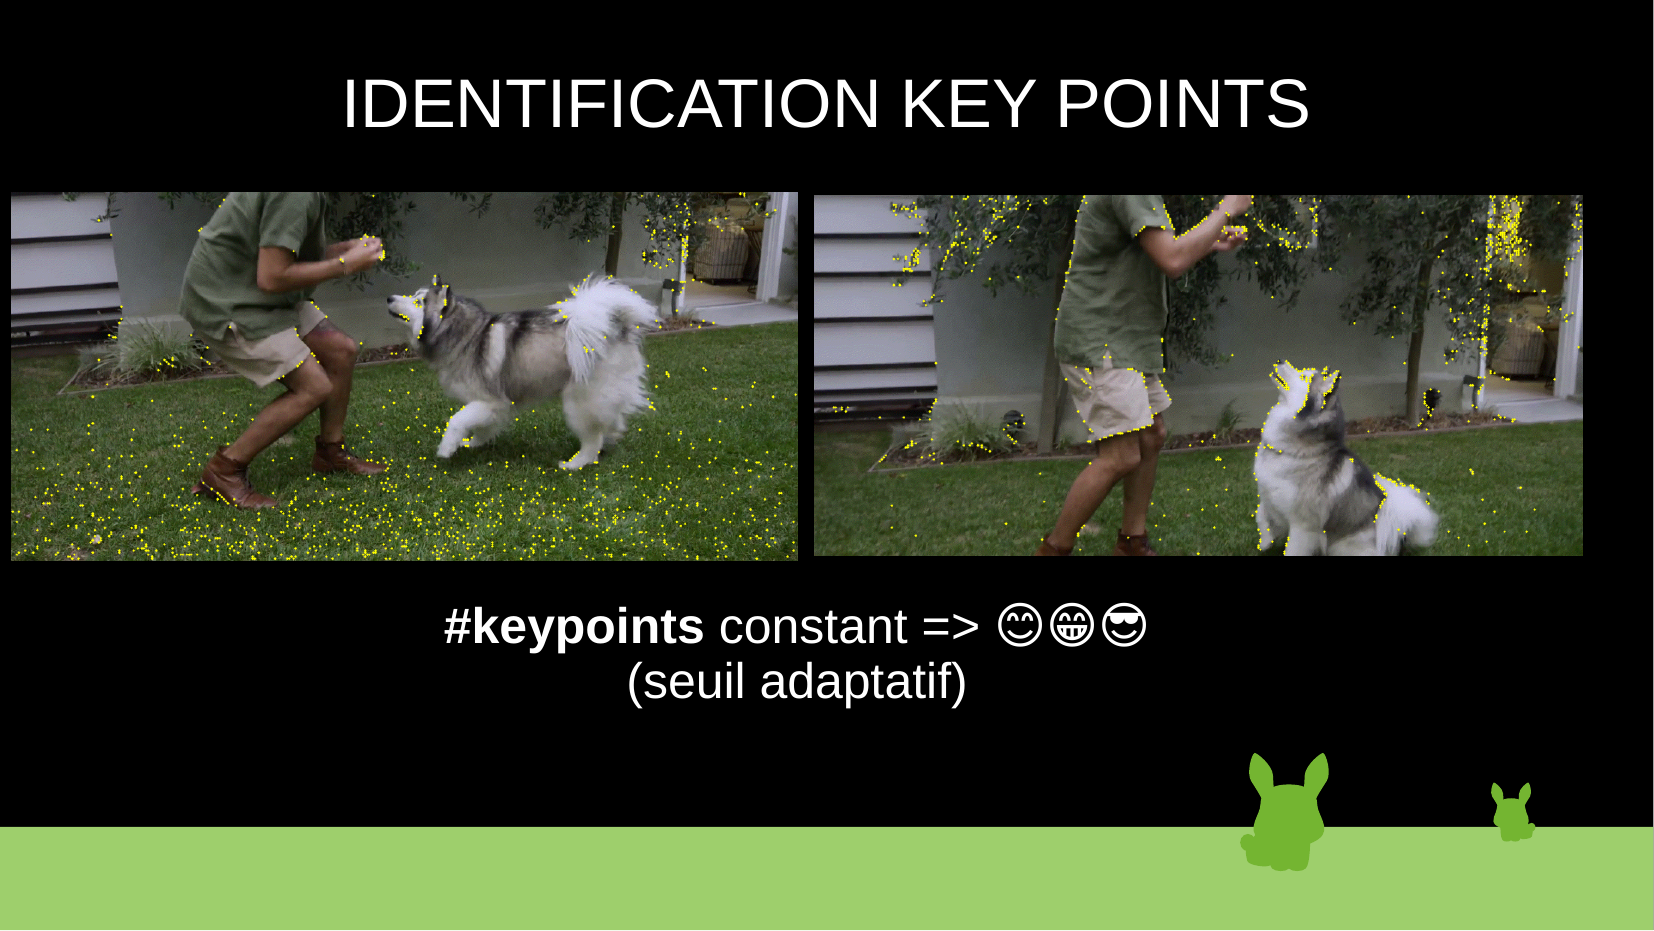

# IDENTIFICATION KEY POINTS
#keypoints constant => 😊🤩🥳😁🥰😎
(seuil adaptatif)